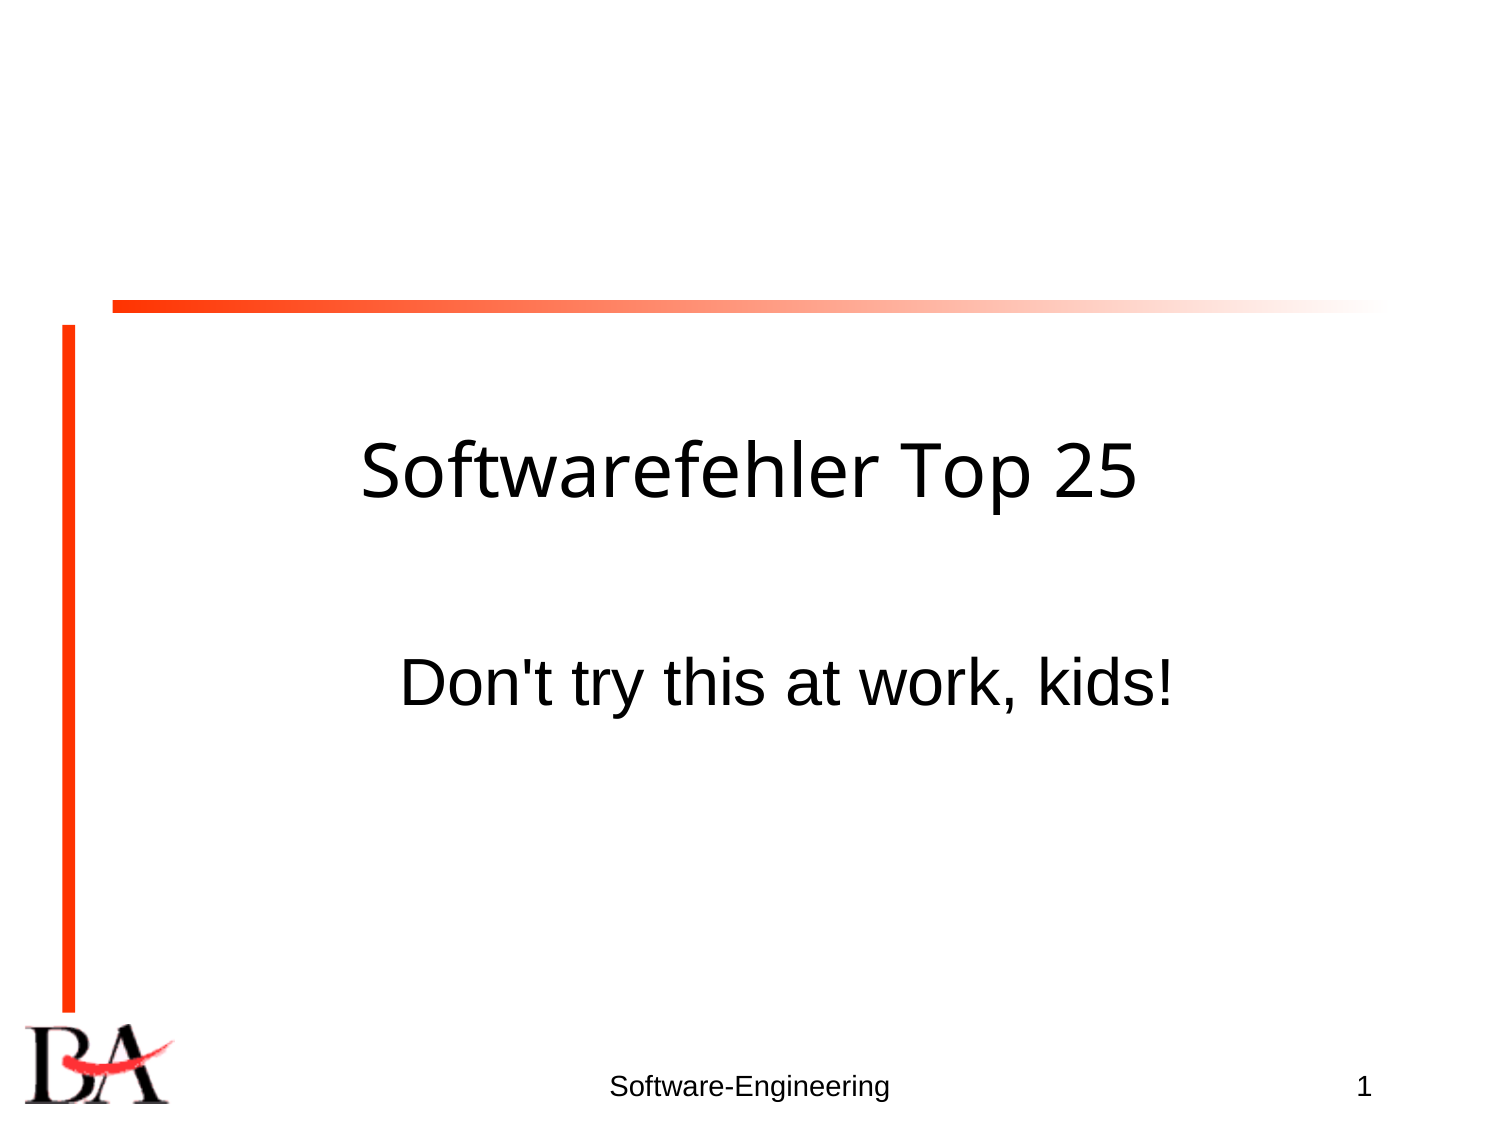

# Softwarefehler Top 25
Don't try this at work, kids!
1